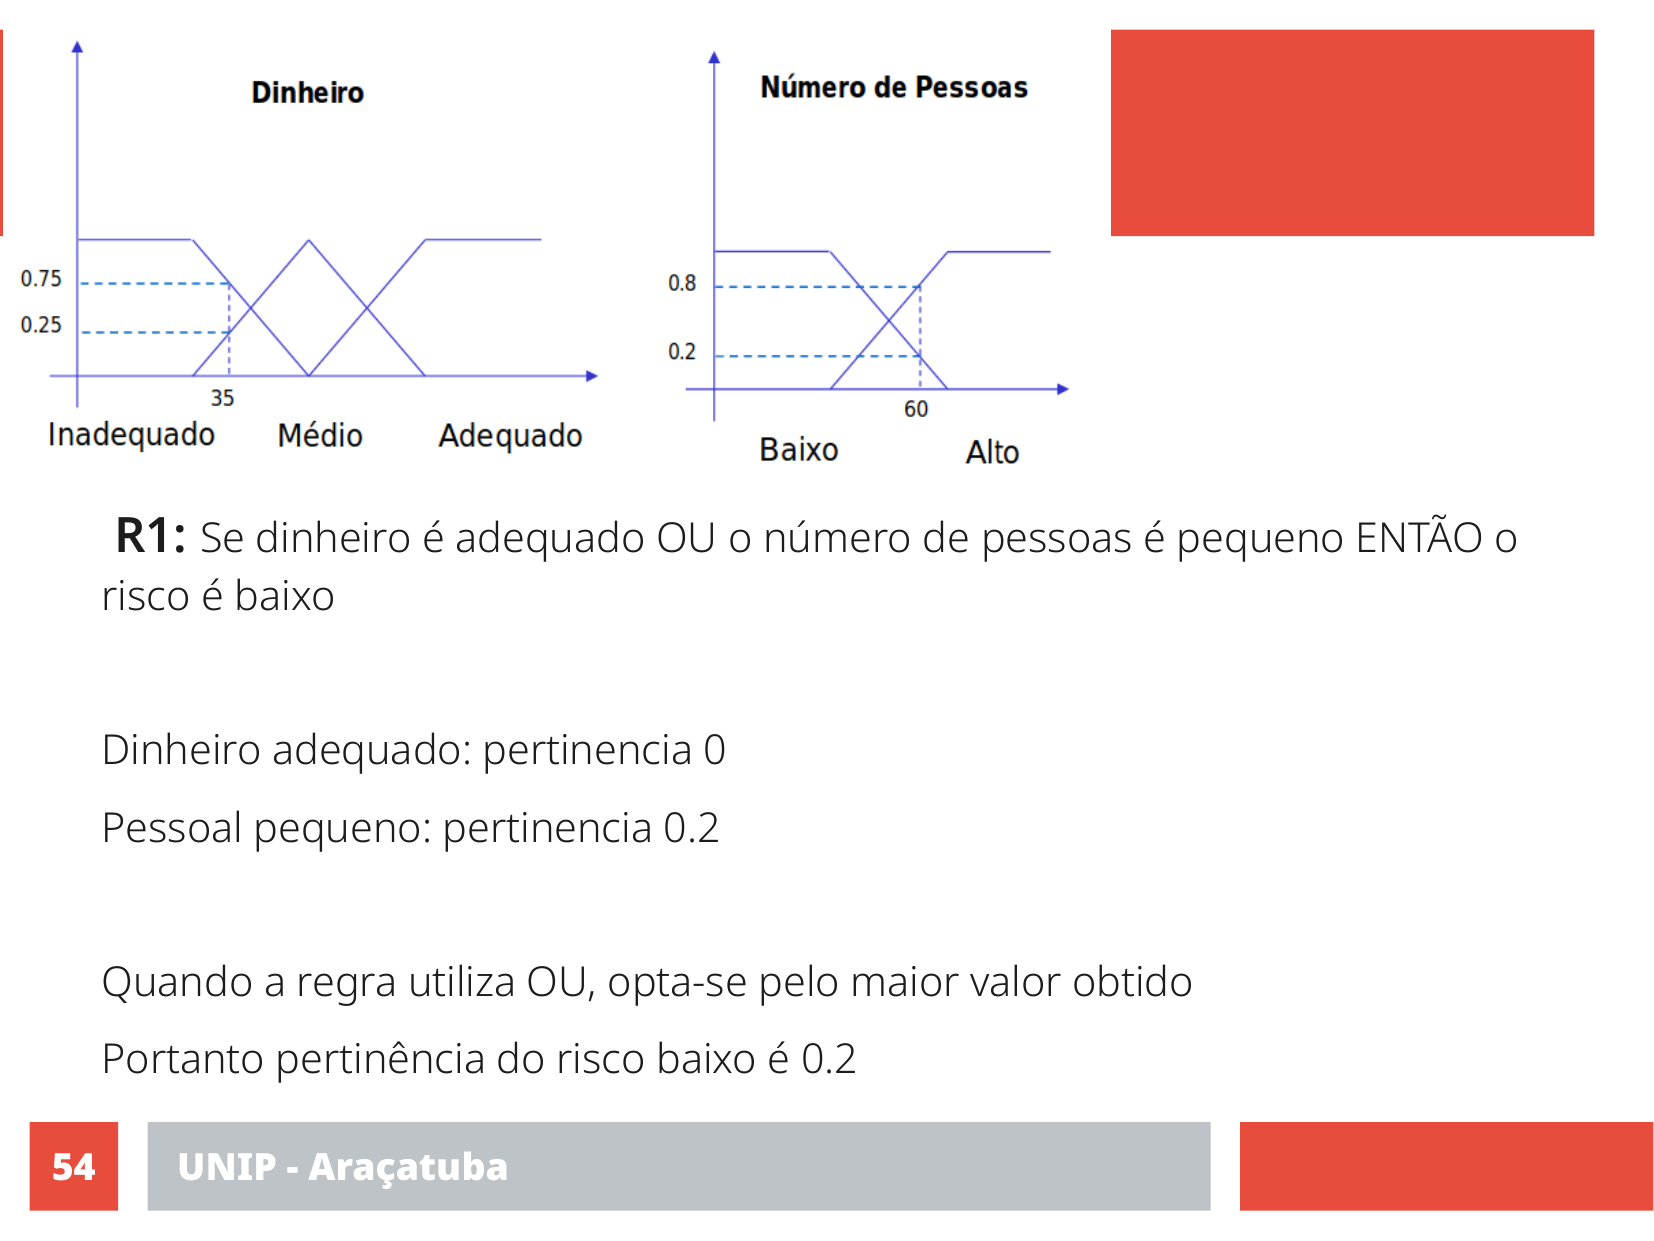

#
 R1: Se dinheiro é adequado OU o número de pessoas é pequeno ENTÃO o risco é baixo
Dinheiro adequado: pertinencia 0
Pessoal pequeno: pertinencia 0.2
Quando a regra utiliza OU, opta-se pelo maior valor obtido
Portanto pertinência do risco baixo é 0.2
54
UNIP - Araçatuba